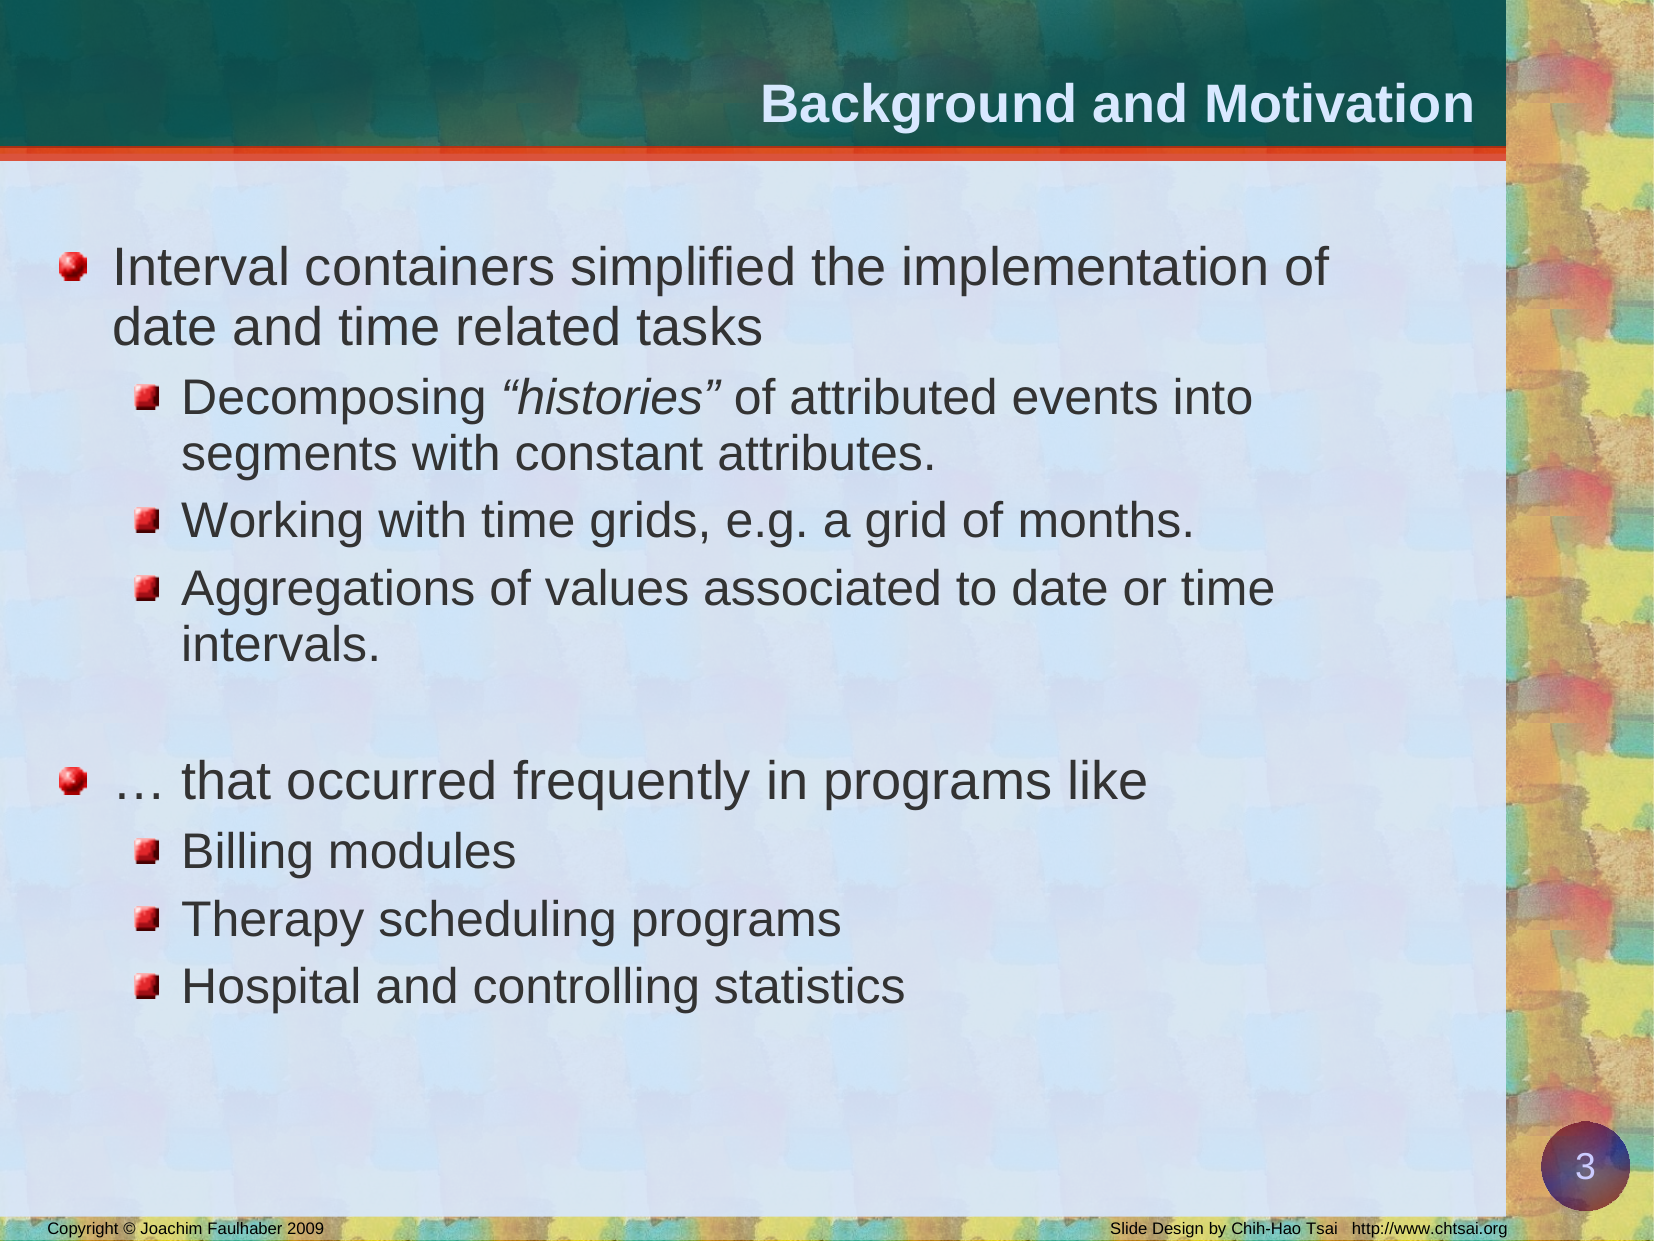

# Background and Motivation
Interval containers simplified the implementation of date and time related tasks
Decomposing “histories” of attributed events into segments with constant attributes.
Working with time grids, e.g. a grid of months.
Aggregations of values associated to date or time intervals.
… that occurred frequently in programs like
Billing modules
Therapy scheduling programs
Hospital and controlling statistics